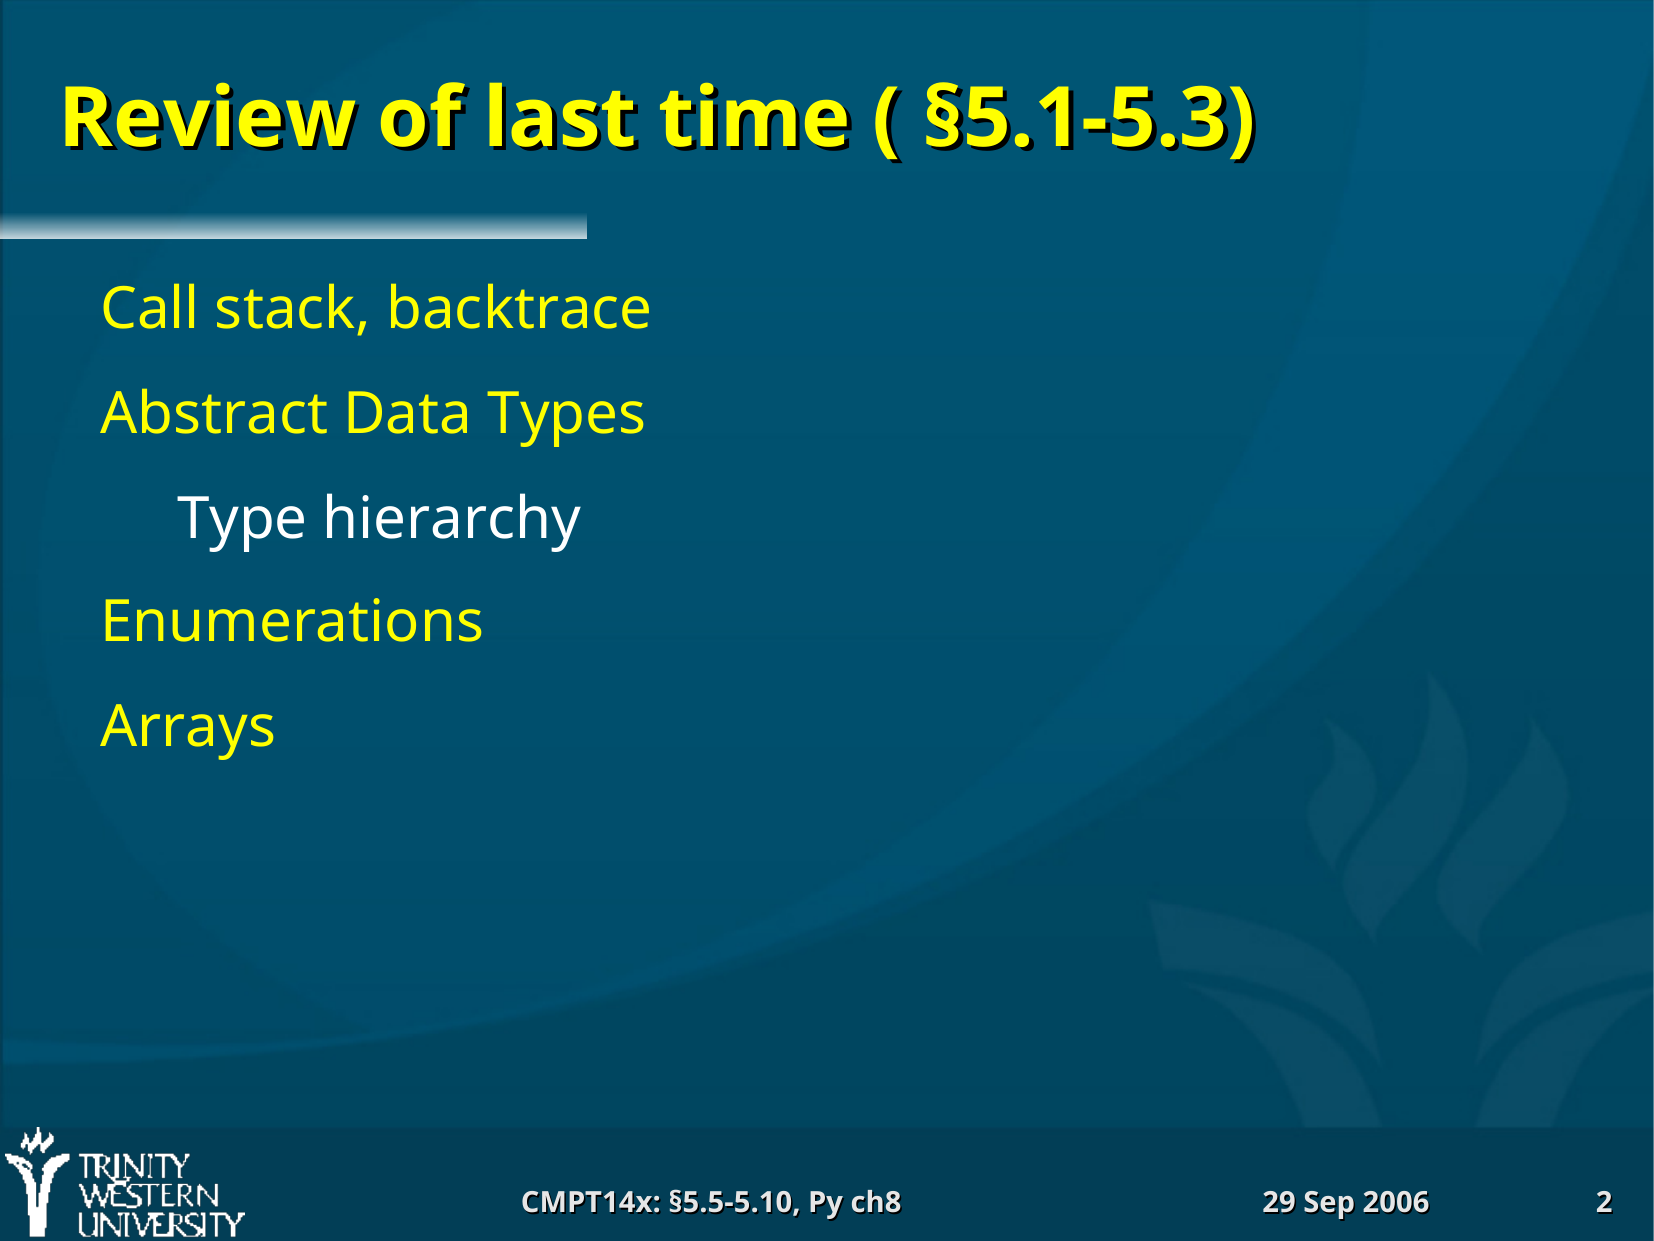

# Review of last time ( §5.1-5.3)
Call stack, backtrace
Abstract Data Types
Type hierarchy
Enumerations
Arrays
CMPT14x: §5.5-5.10, Py ch8
29 Sep 2006
2